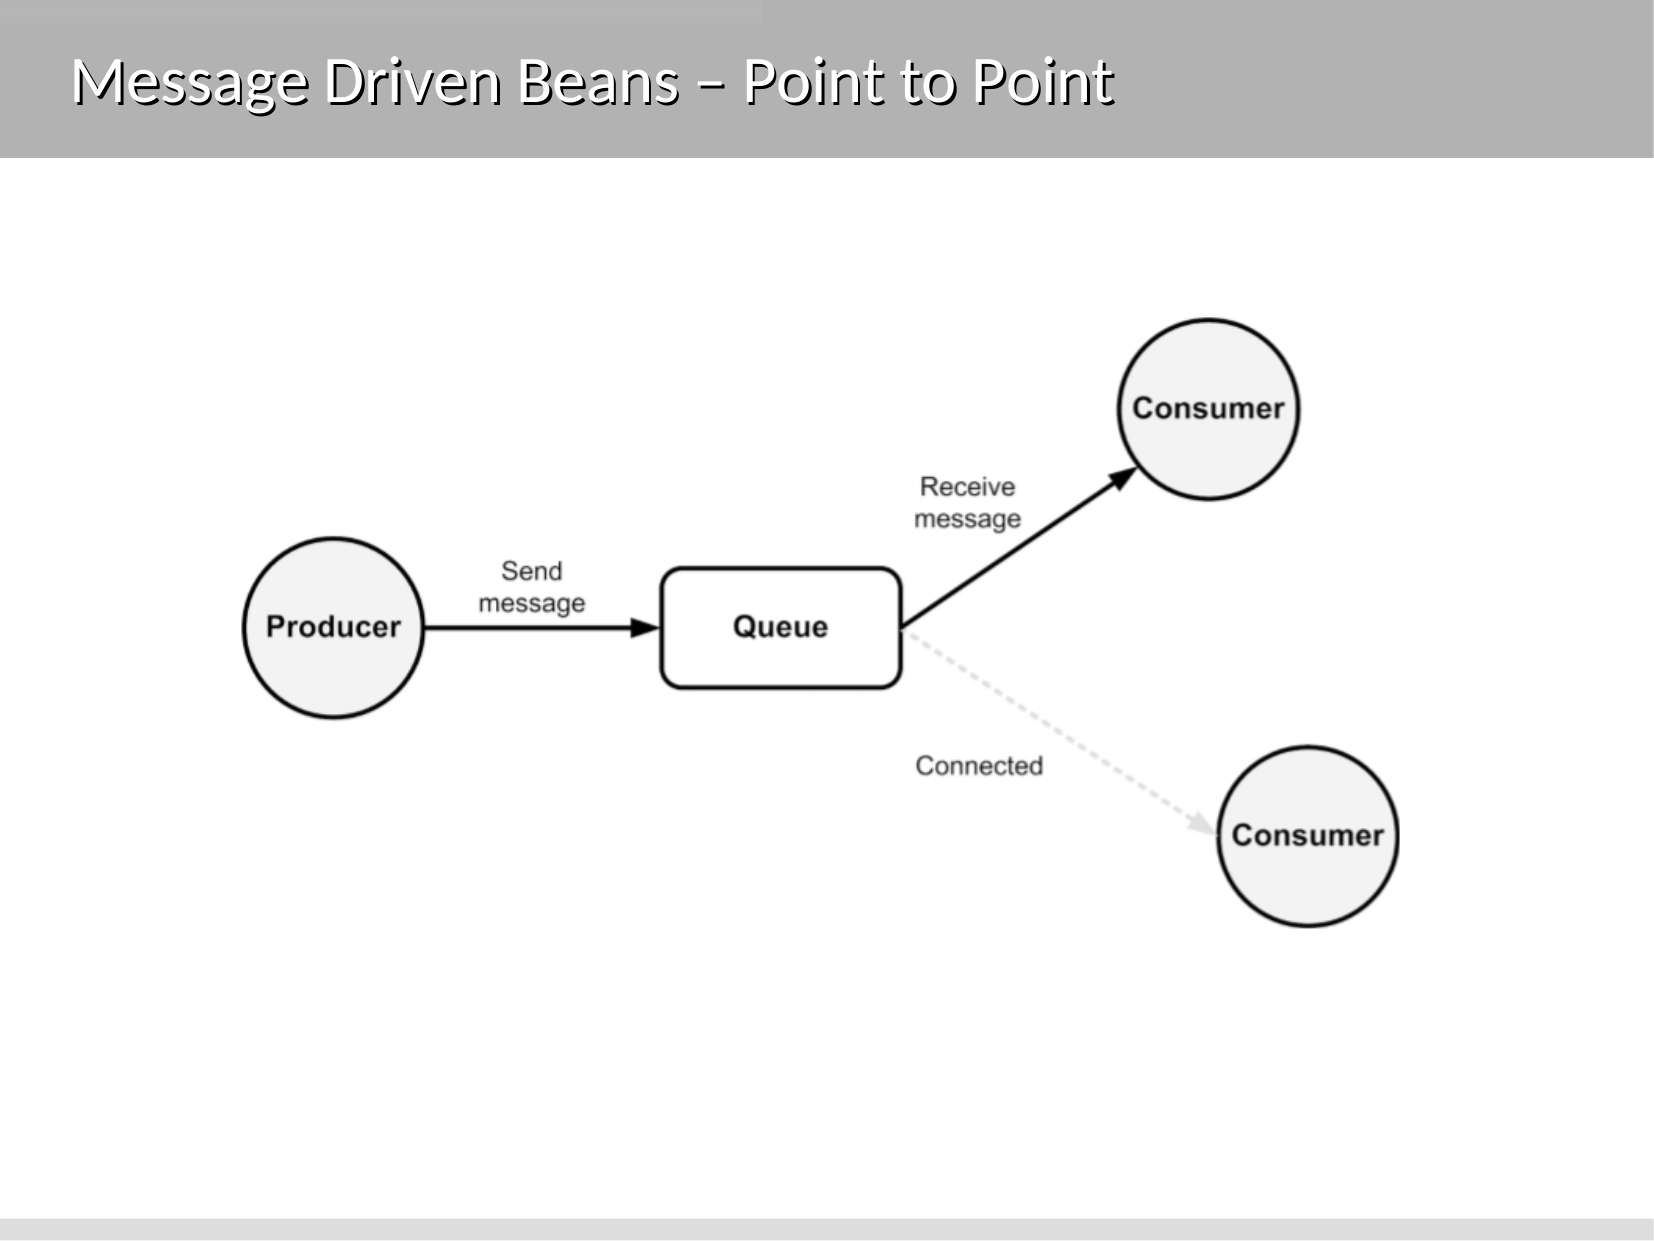

# Message Driven Beans – Point to Point